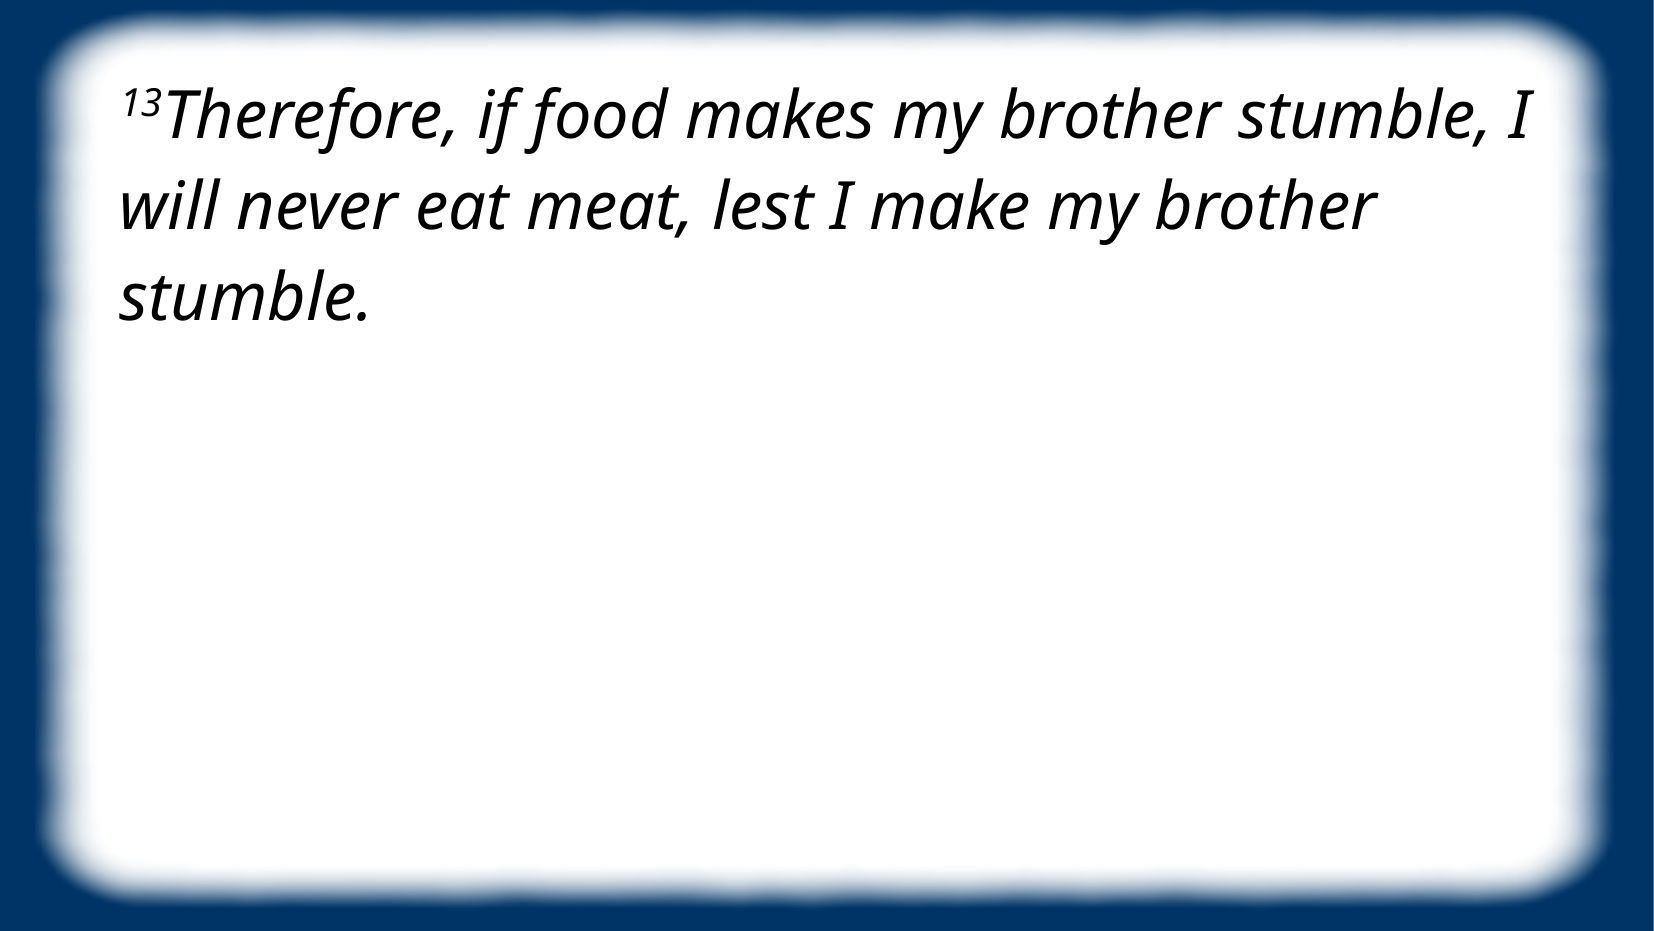

13Therefore, if food makes my brother stumble, I will never eat meat, lest I make my brother stumble.